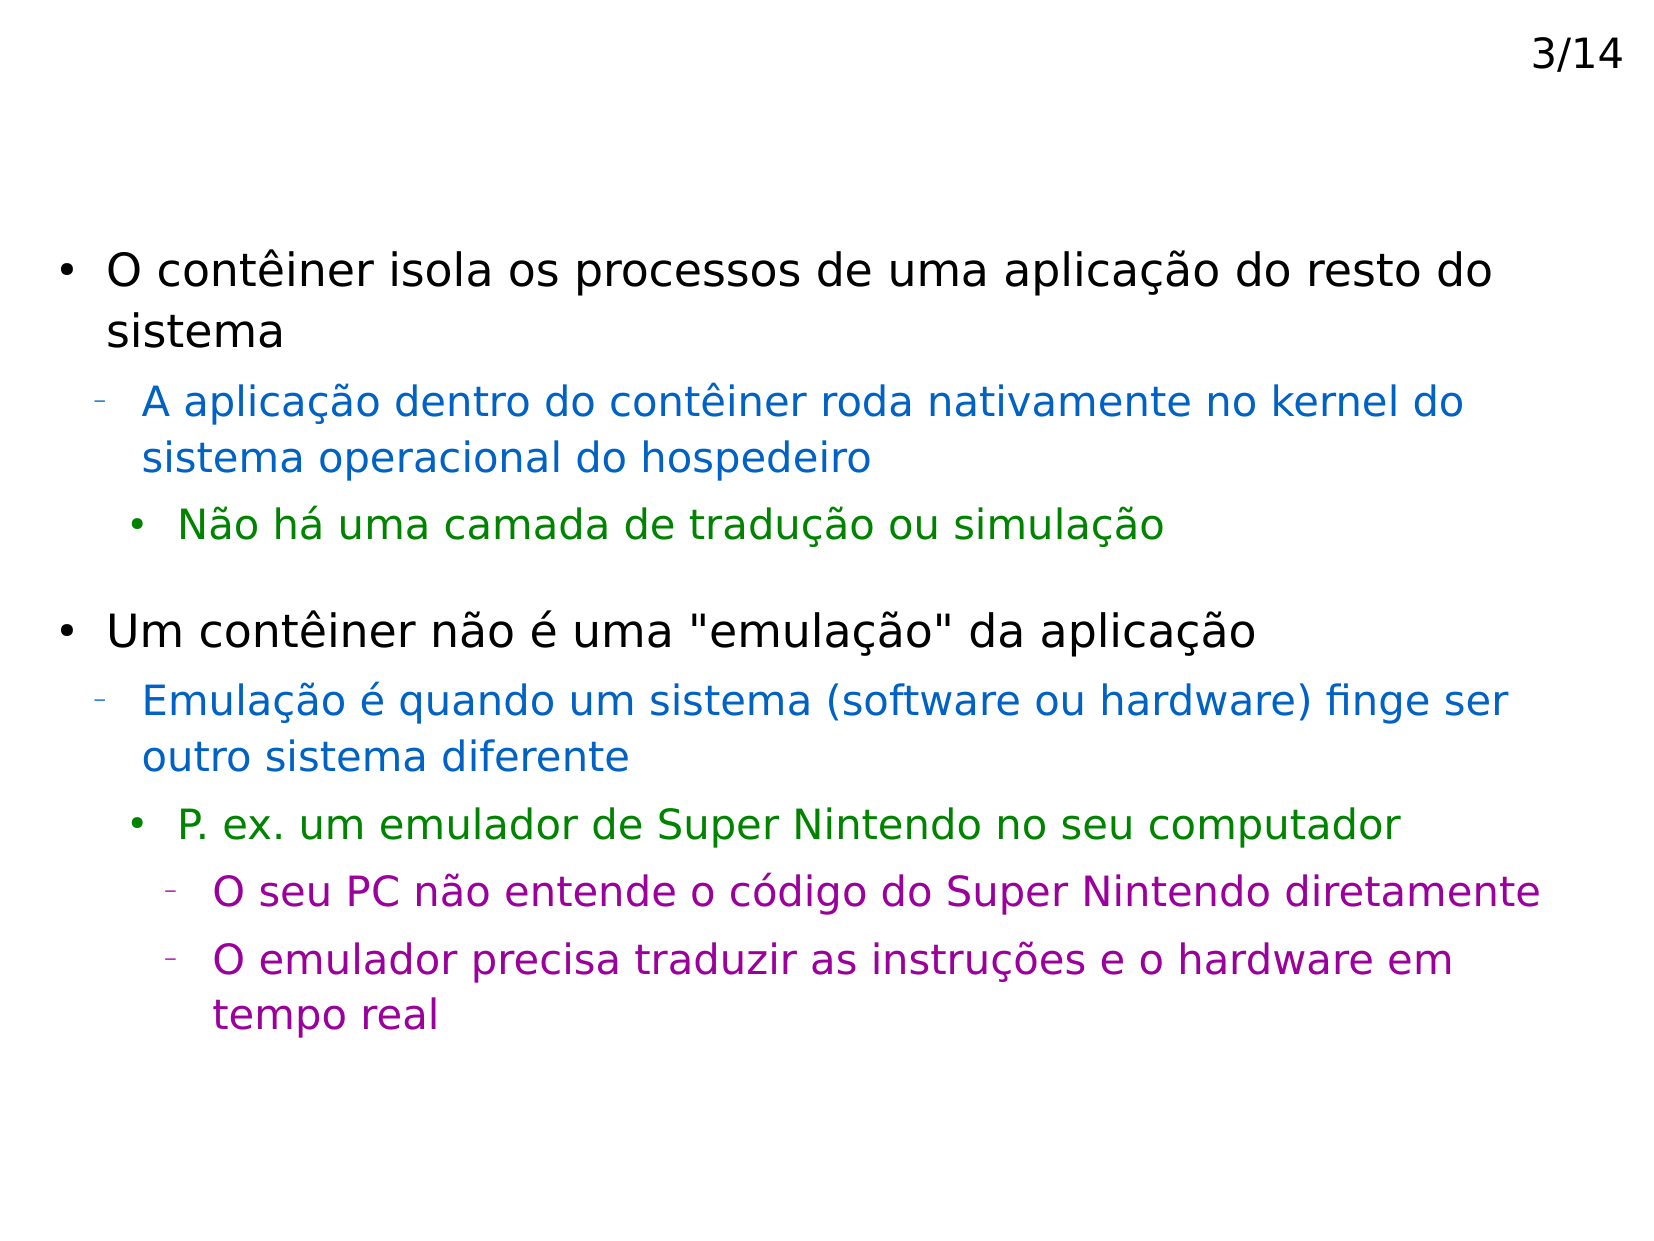

#
3
O contêiner isola os processos de uma aplicação do resto do sistema
A aplicação dentro do contêiner roda nativamente no kernel do sistema operacional do hospedeiro
Não há uma camada de tradução ou simulação
Um contêiner não é uma "emulação" da aplicação
Emulação é quando um sistema (software ou hardware) finge ser outro sistema diferente
P. ex. um emulador de Super Nintendo no seu computador
O seu PC não entende o código do Super Nintendo diretamente
O emulador precisa traduzir as instruções e o hardware em tempo real